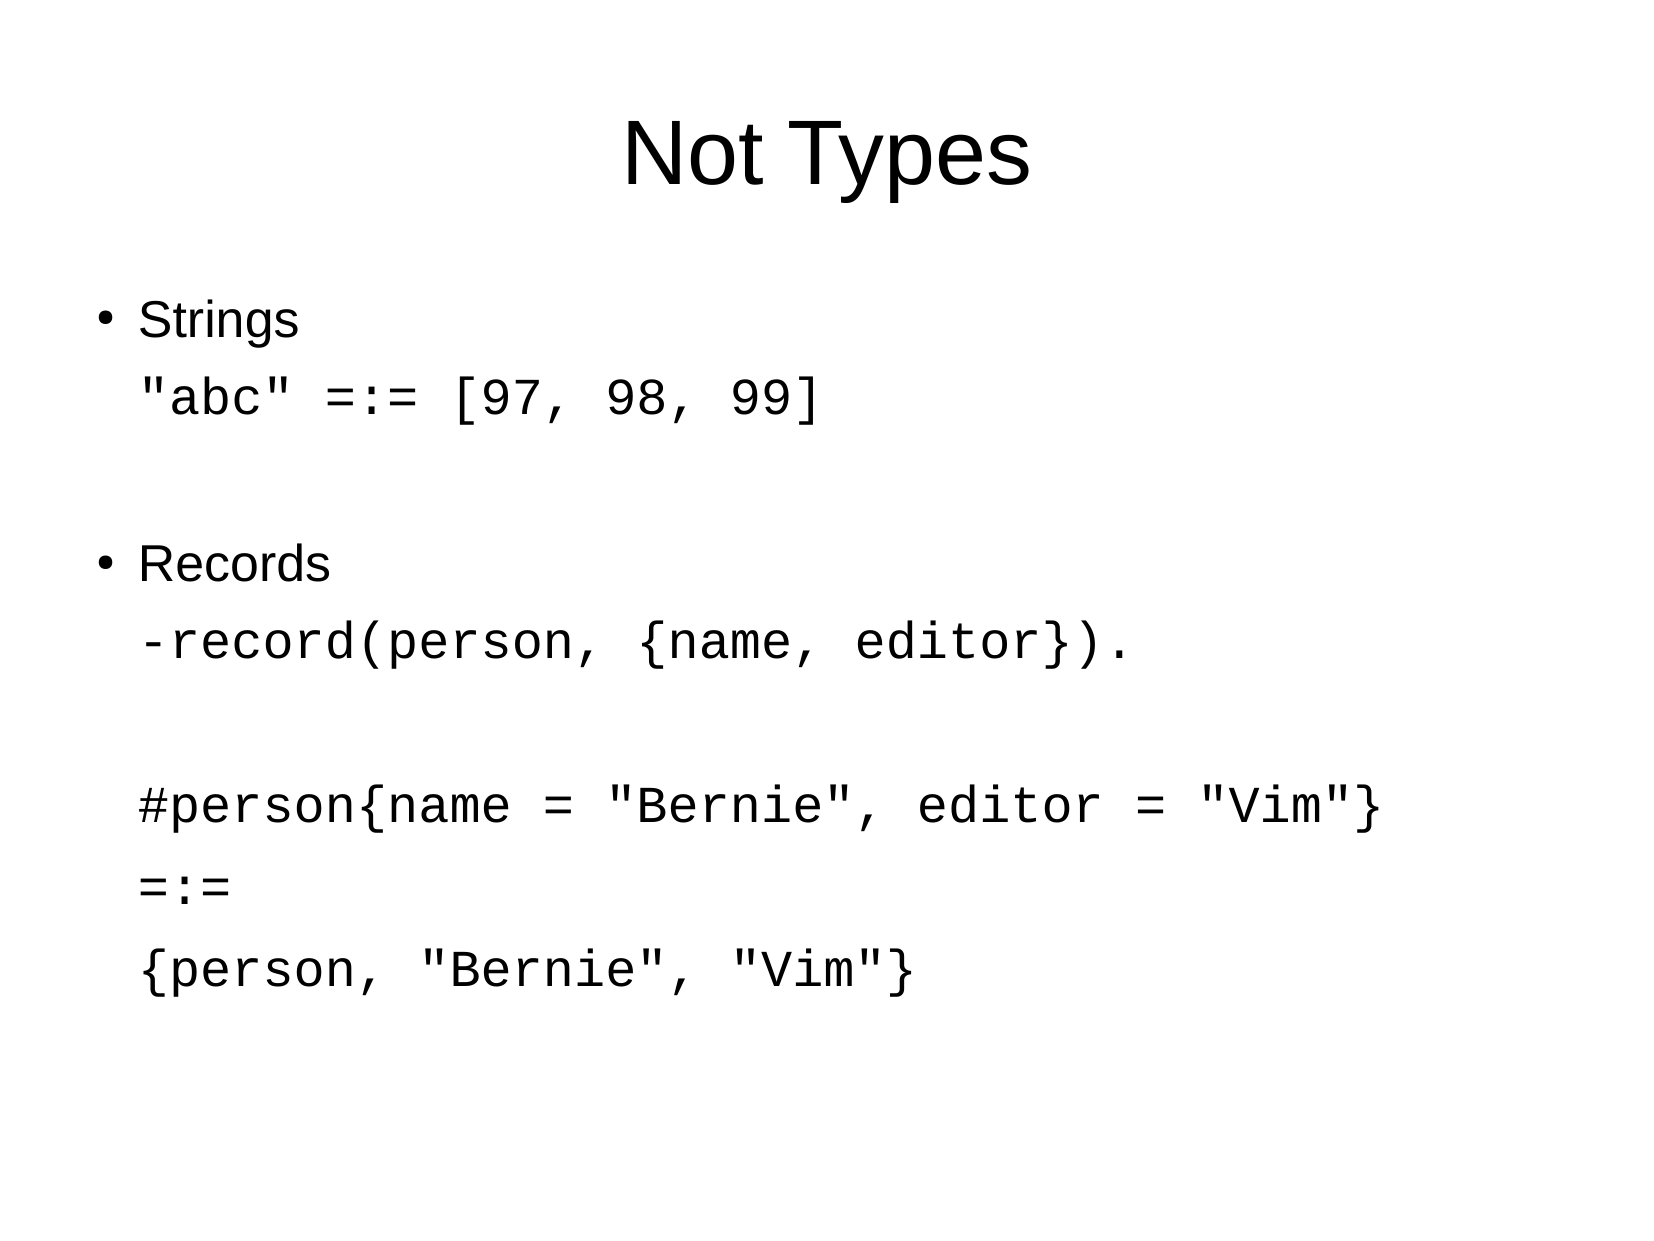

# Not Types
Strings
"abc" =:= [97, 98, 99]
Records
-record(person, {name, editor}).
#person{name = "Bernie", editor = "Vim"}
=:=
{person, "Bernie", "Vim"}